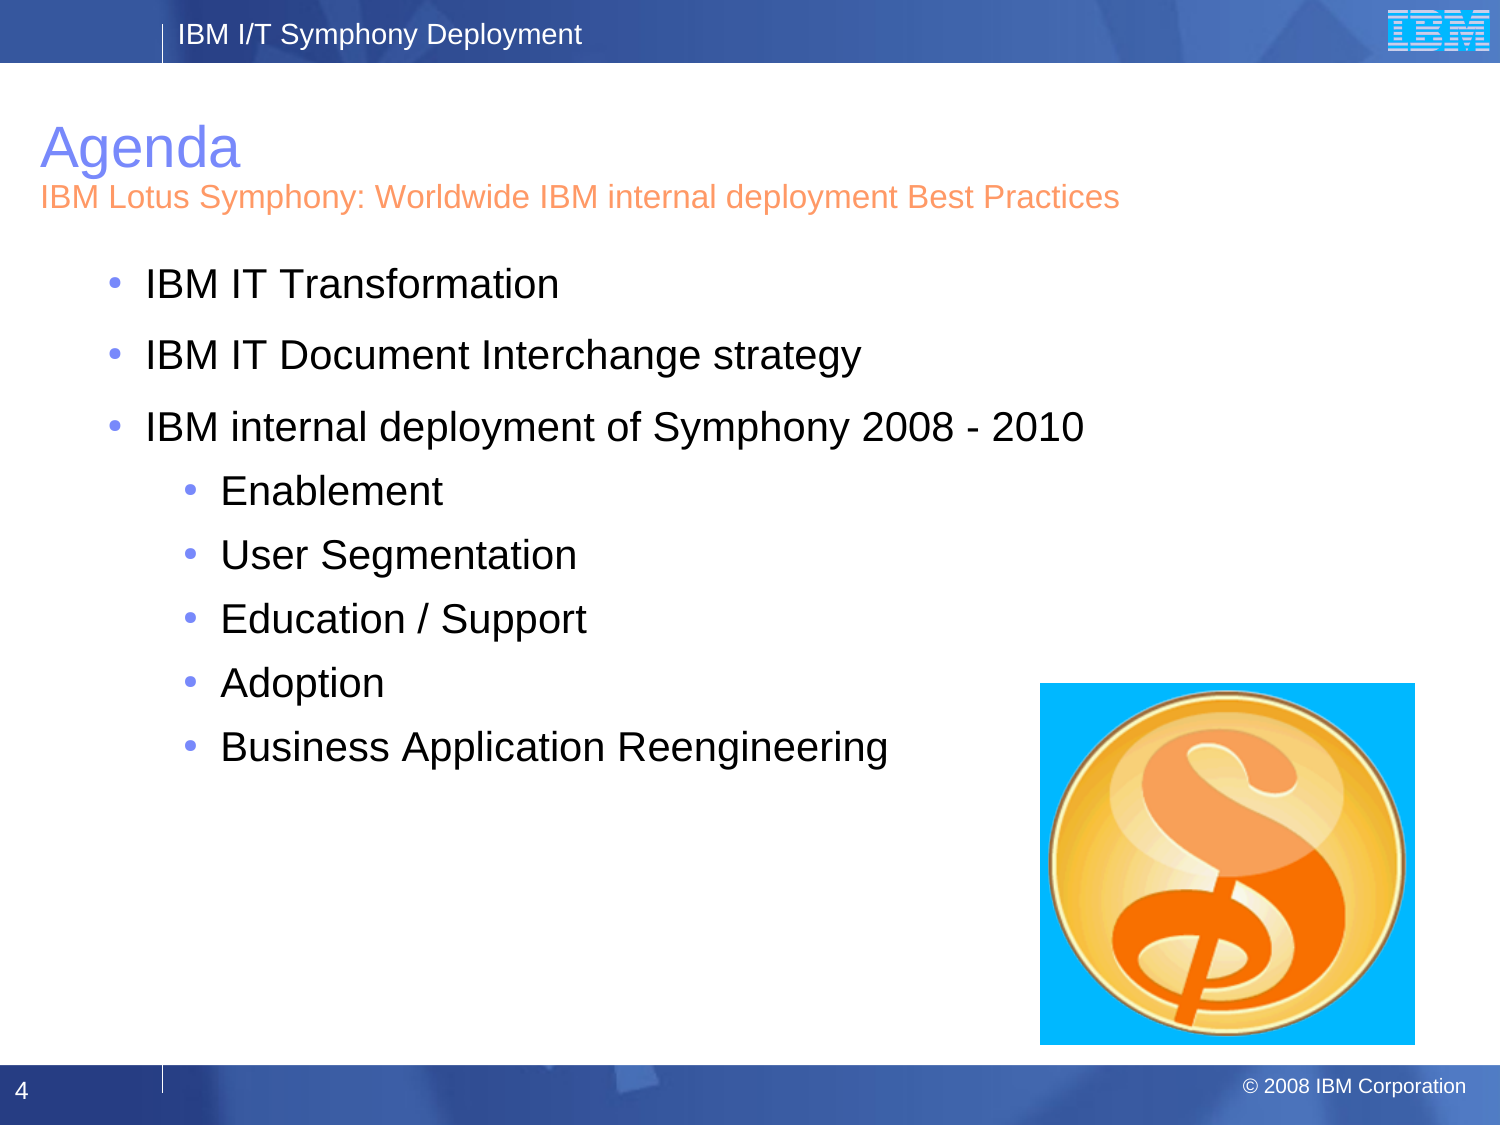

# Agenda IBM Lotus Symphony: Worldwide IBM internal deployment Best Practices
IBM IT Transformation
IBM IT Document Interchange strategy
IBM internal deployment of Symphony 2008 - 2010
Enablement
User Segmentation
Education / Support
Adoption
Business Application Reengineering